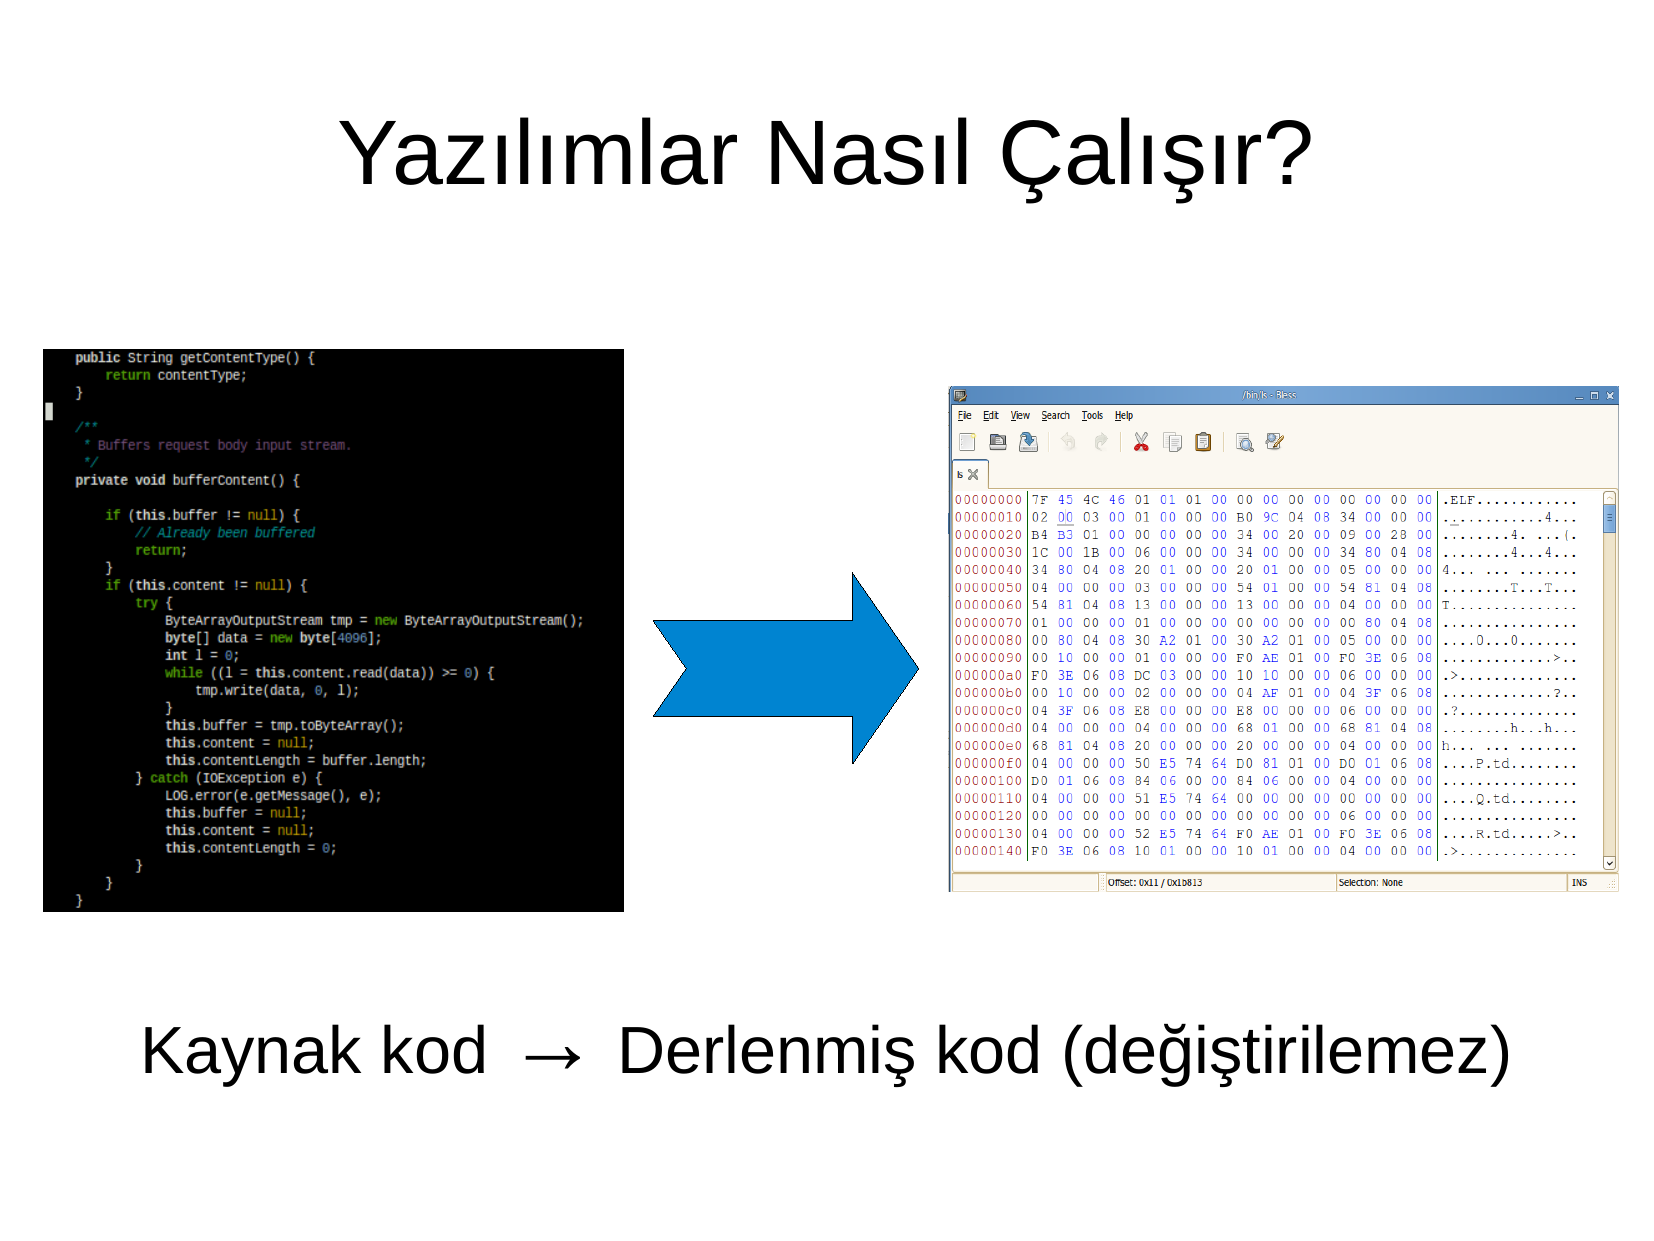

# Yazılımlar Nasıl Çalışır?
Kaynak kod → Derlenmiş kod (değiştirilemez)